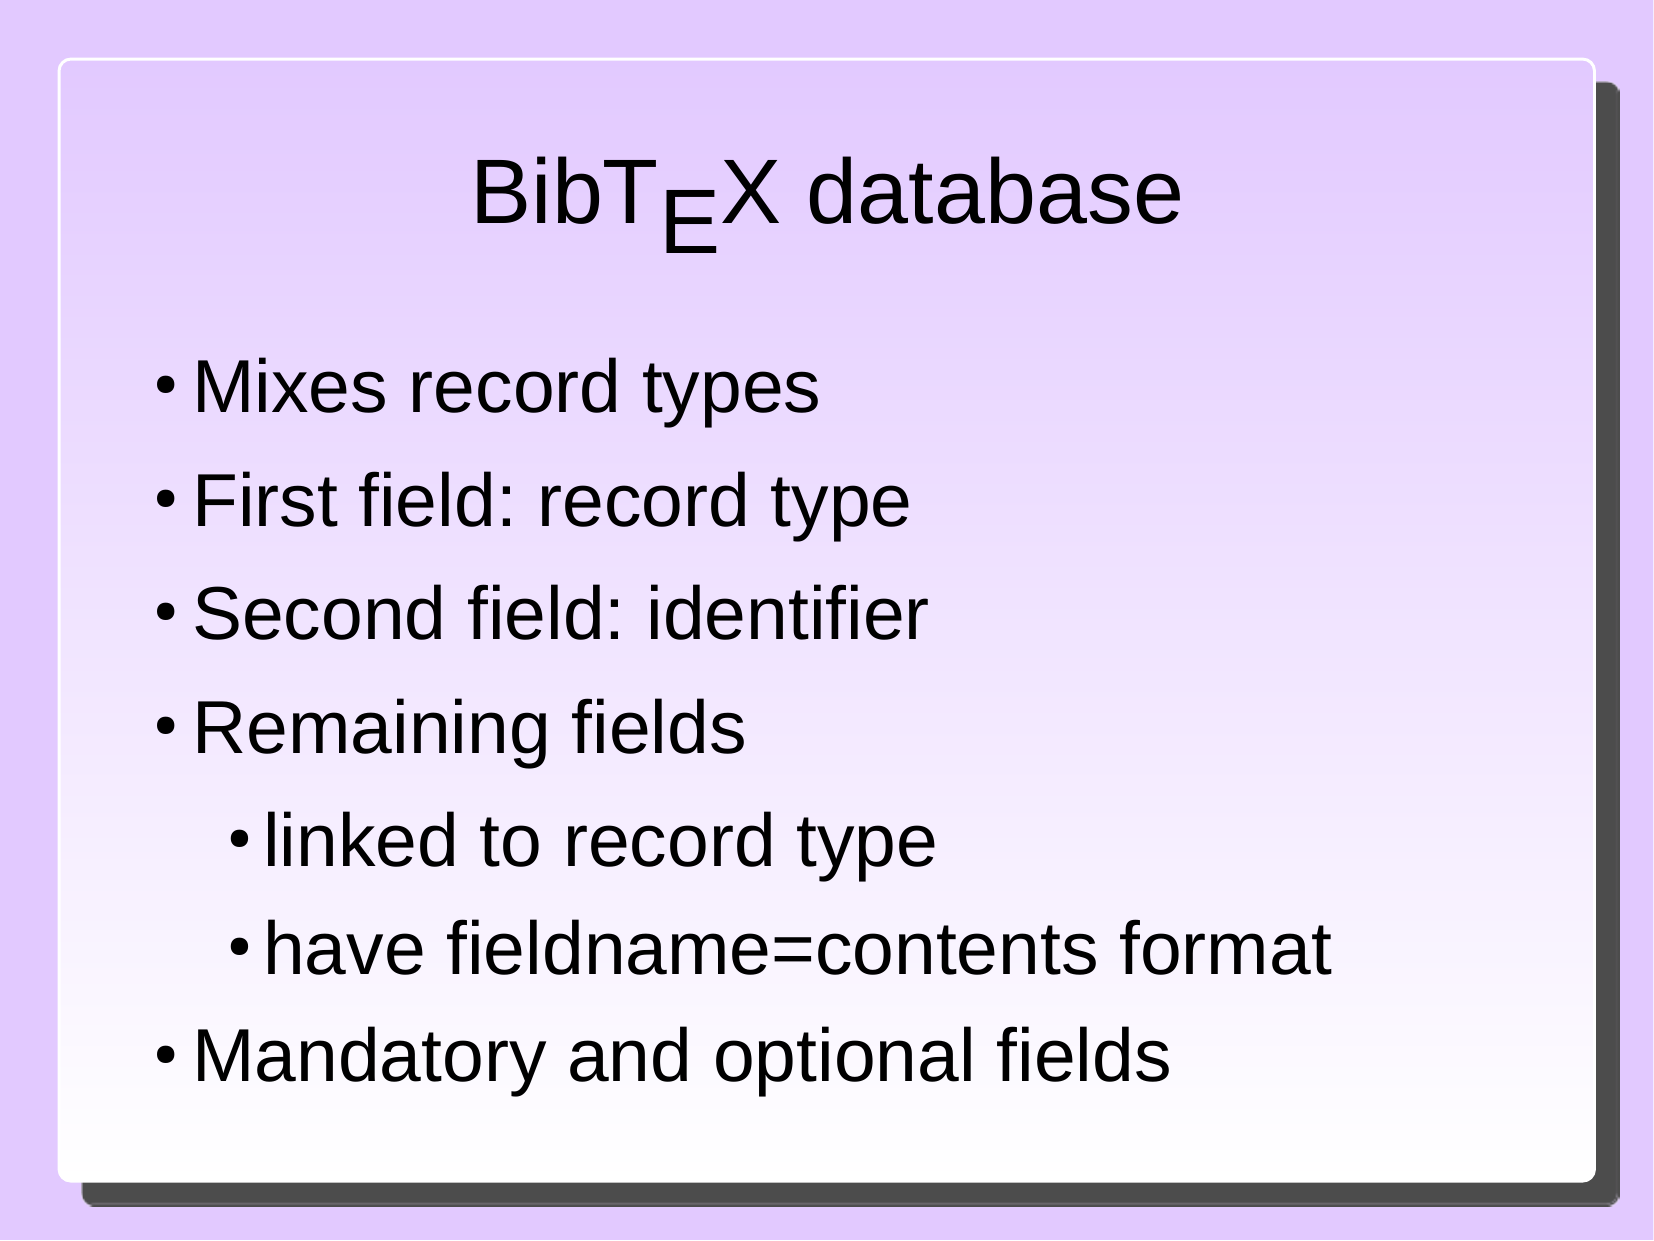

# BibTEX database
Mixes record types
First field: record type
Second field: identifier
Remaining fields
linked to record type
have fieldname=contents format
Mandatory and optional fields